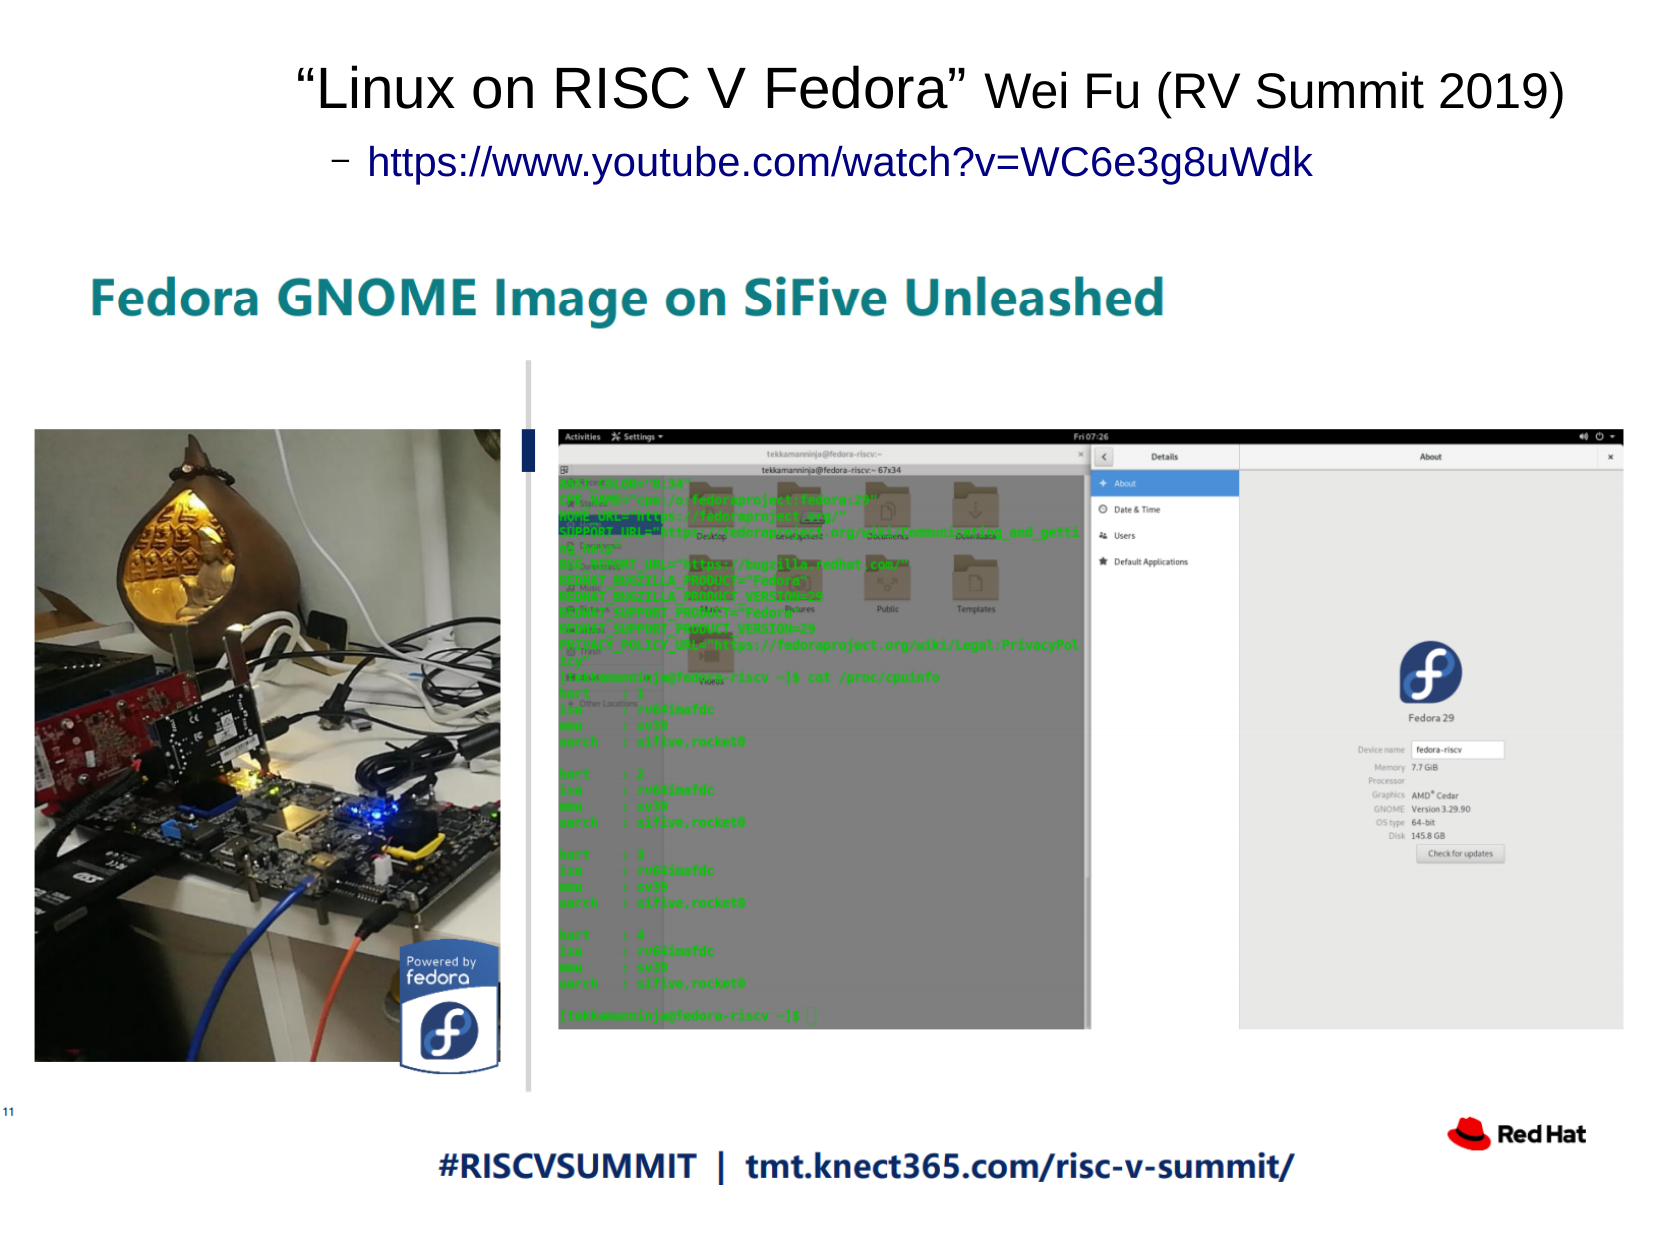

# “Linux on RISC V Fedora” Wei Fu (RV Summit 2019)
https://www.youtube.com/watch?v=WC6e3g8uWdk